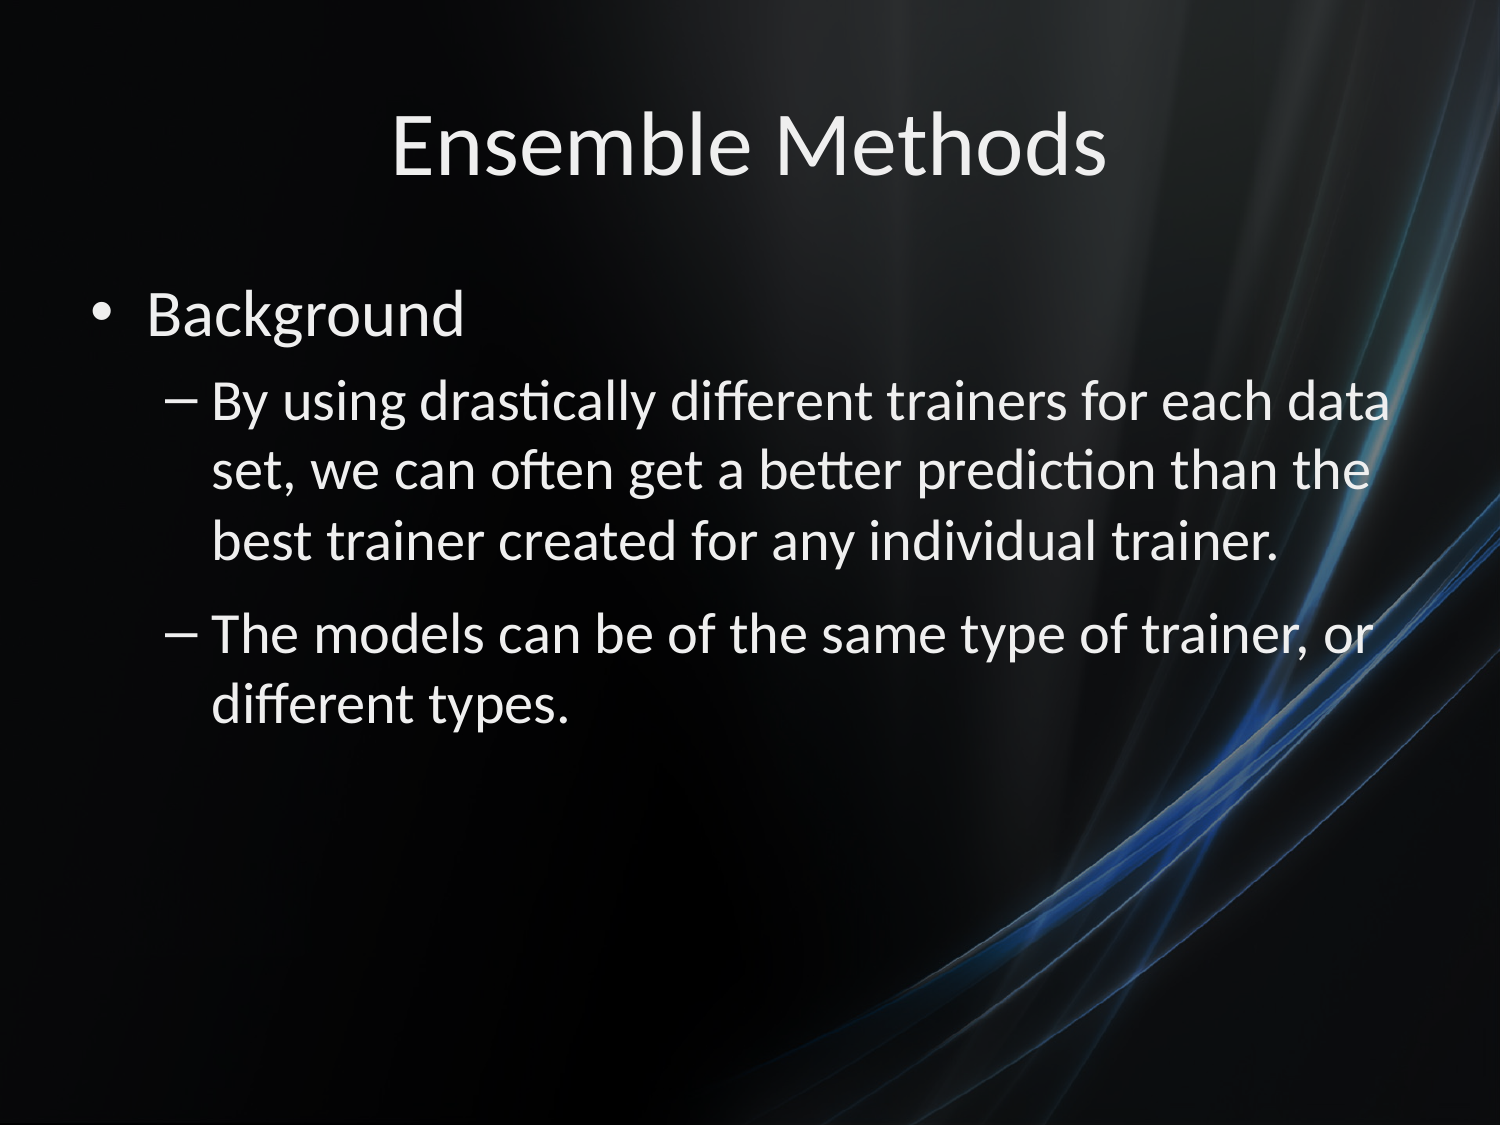

# Ensemble Methods
Background
By using drastically different trainers for each data set, we can often get a better prediction than the best trainer created for any individual trainer.
The models can be of the same type of trainer, or different types.